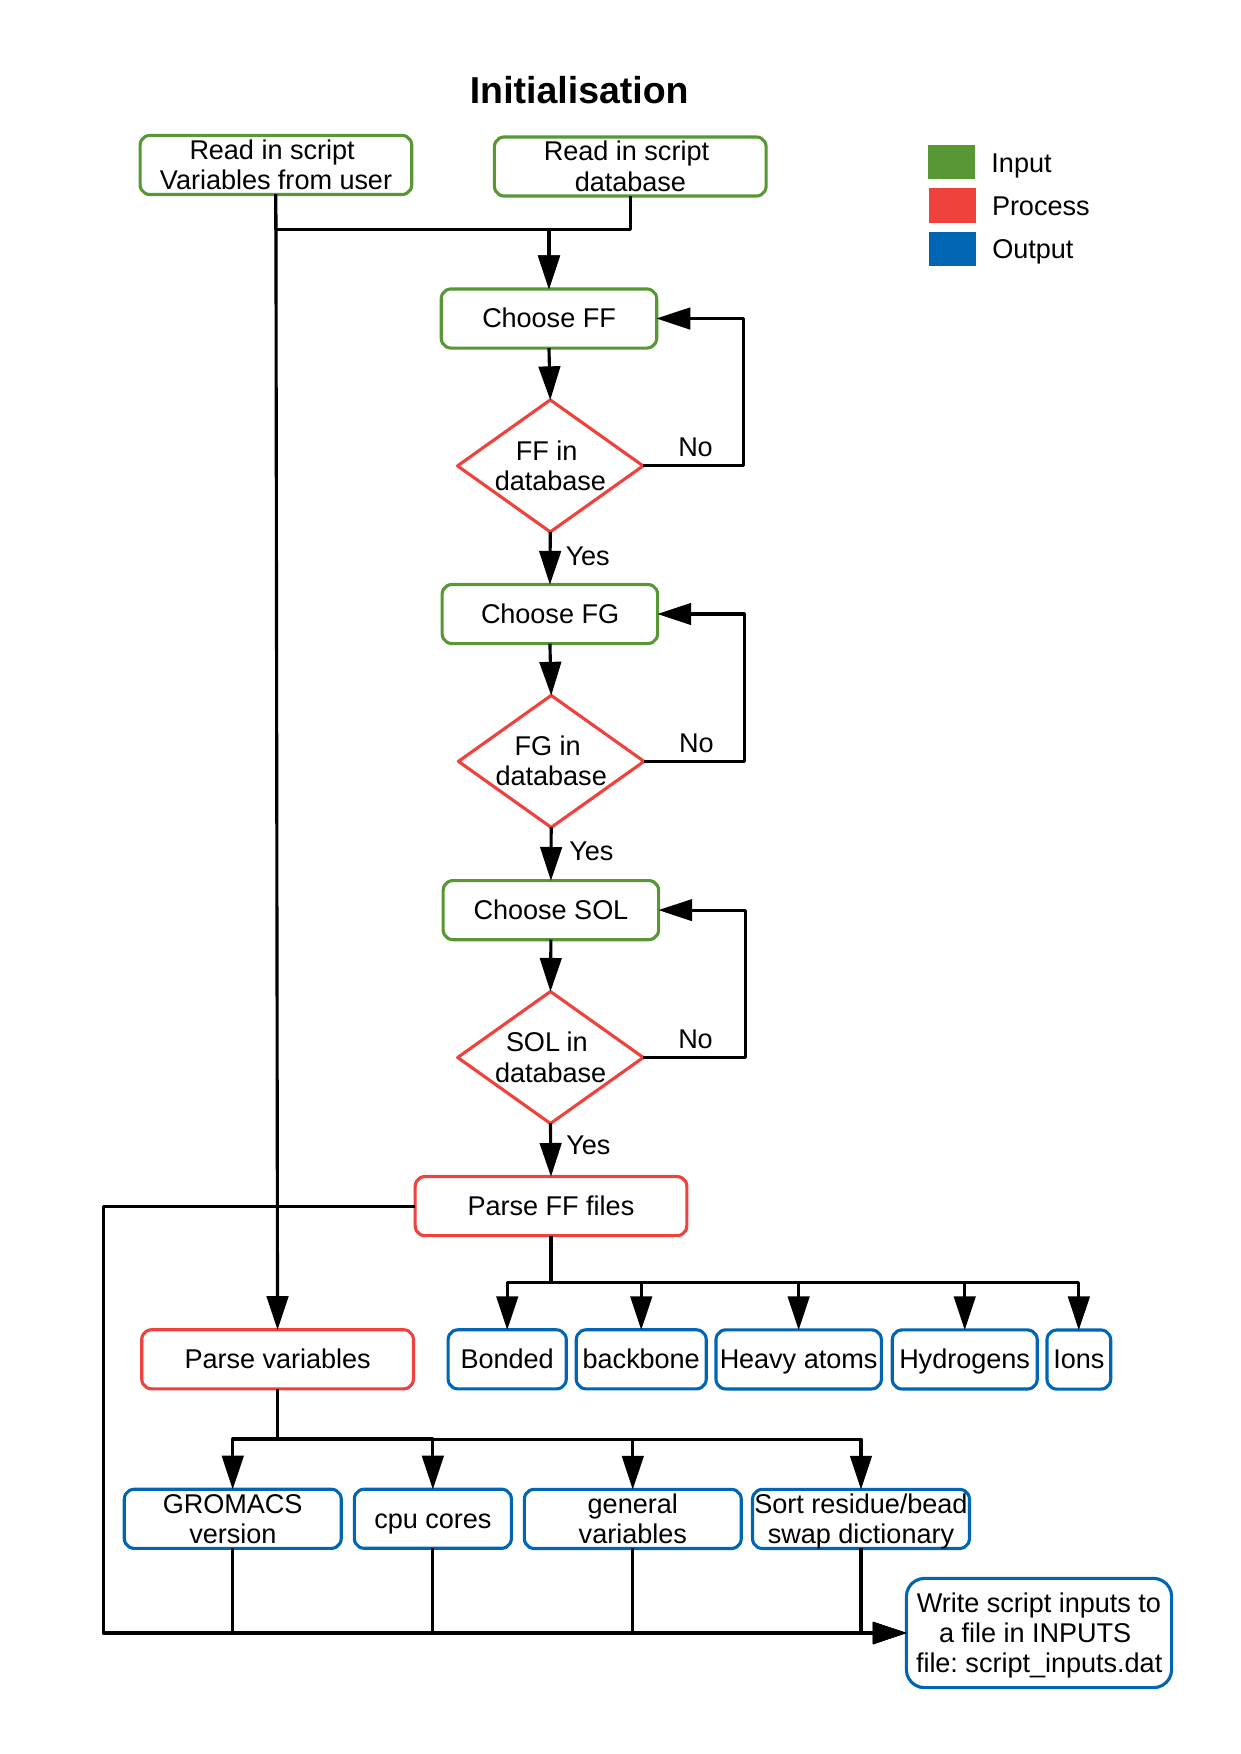

Initialisation
Read in script
Variables from user
Read in script
database
Input
Process
Output
Choose FF
FF in
database
No
Yes
Choose FG
FG in
database
No
Yes
Choose SOL
SOL in
database
No
Yes
Parse FF files
Parse variables
Bonded
backbone
Heavy atoms
Hydrogens
Ions
cpu cores
GROMACS
version
general
variables
Sort residue/bead
swap dictionary
Write script inputs to
a file in INPUTS
file: script_inputs.dat